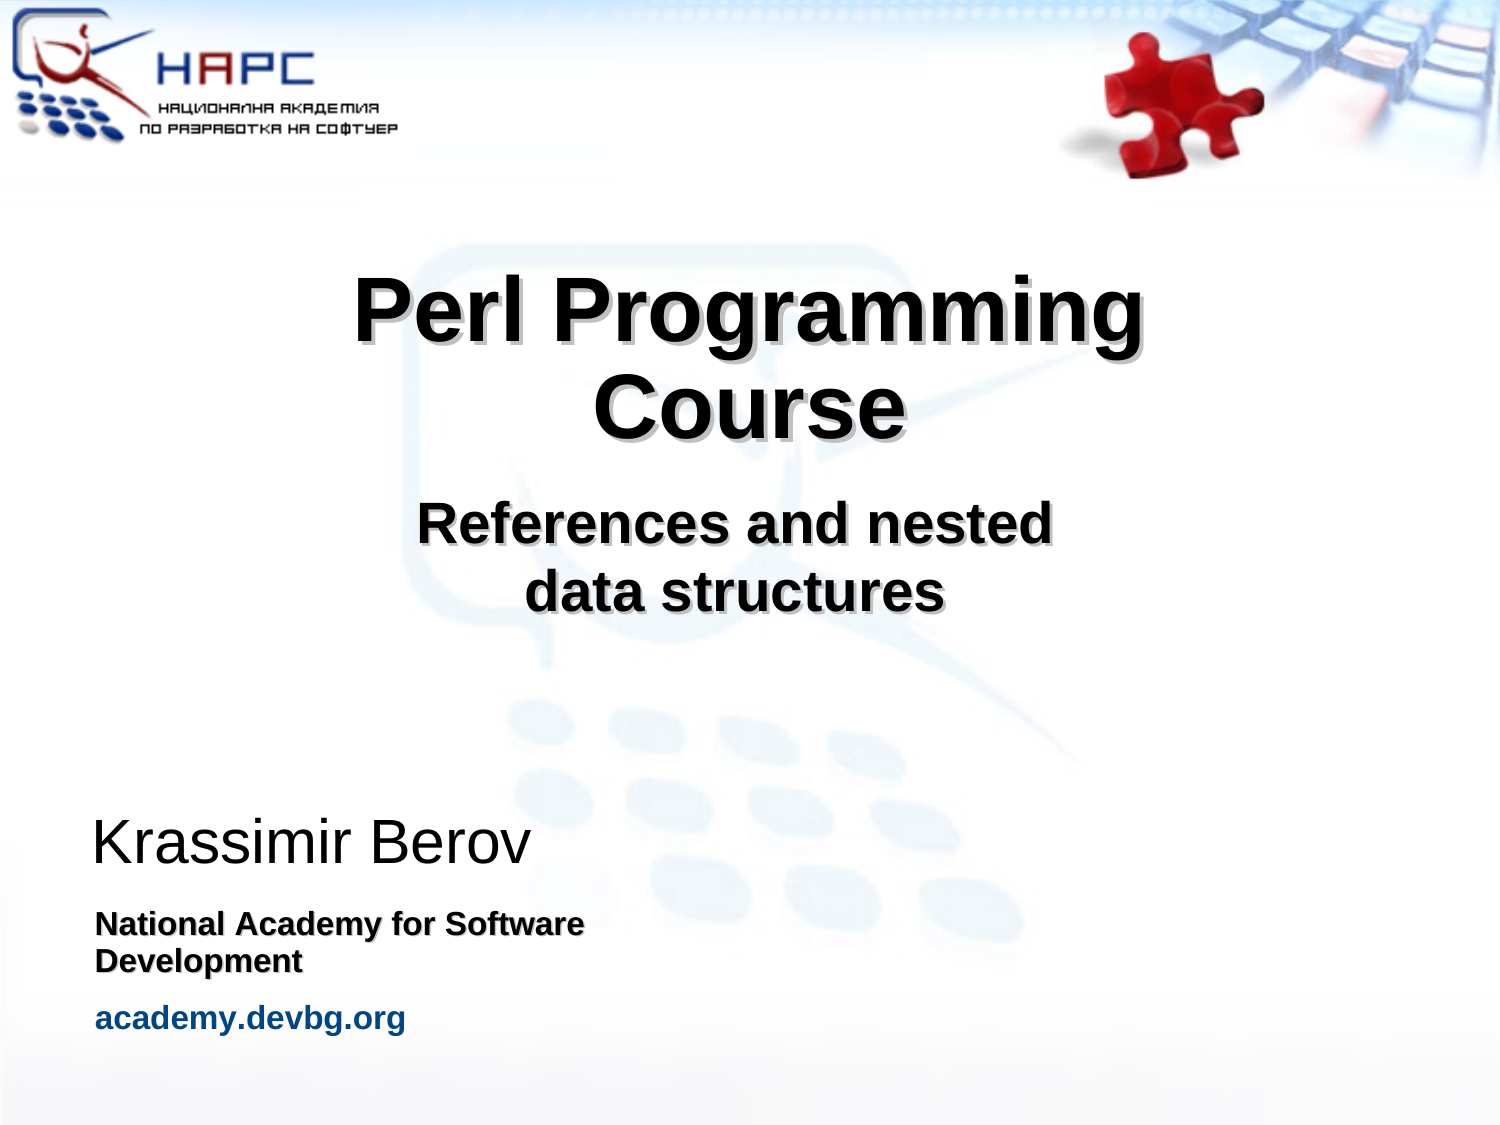

# Perl Programming Course
References and nested data structures
Krassimir Berov
National Academy for Software Development
academy.devbg.org